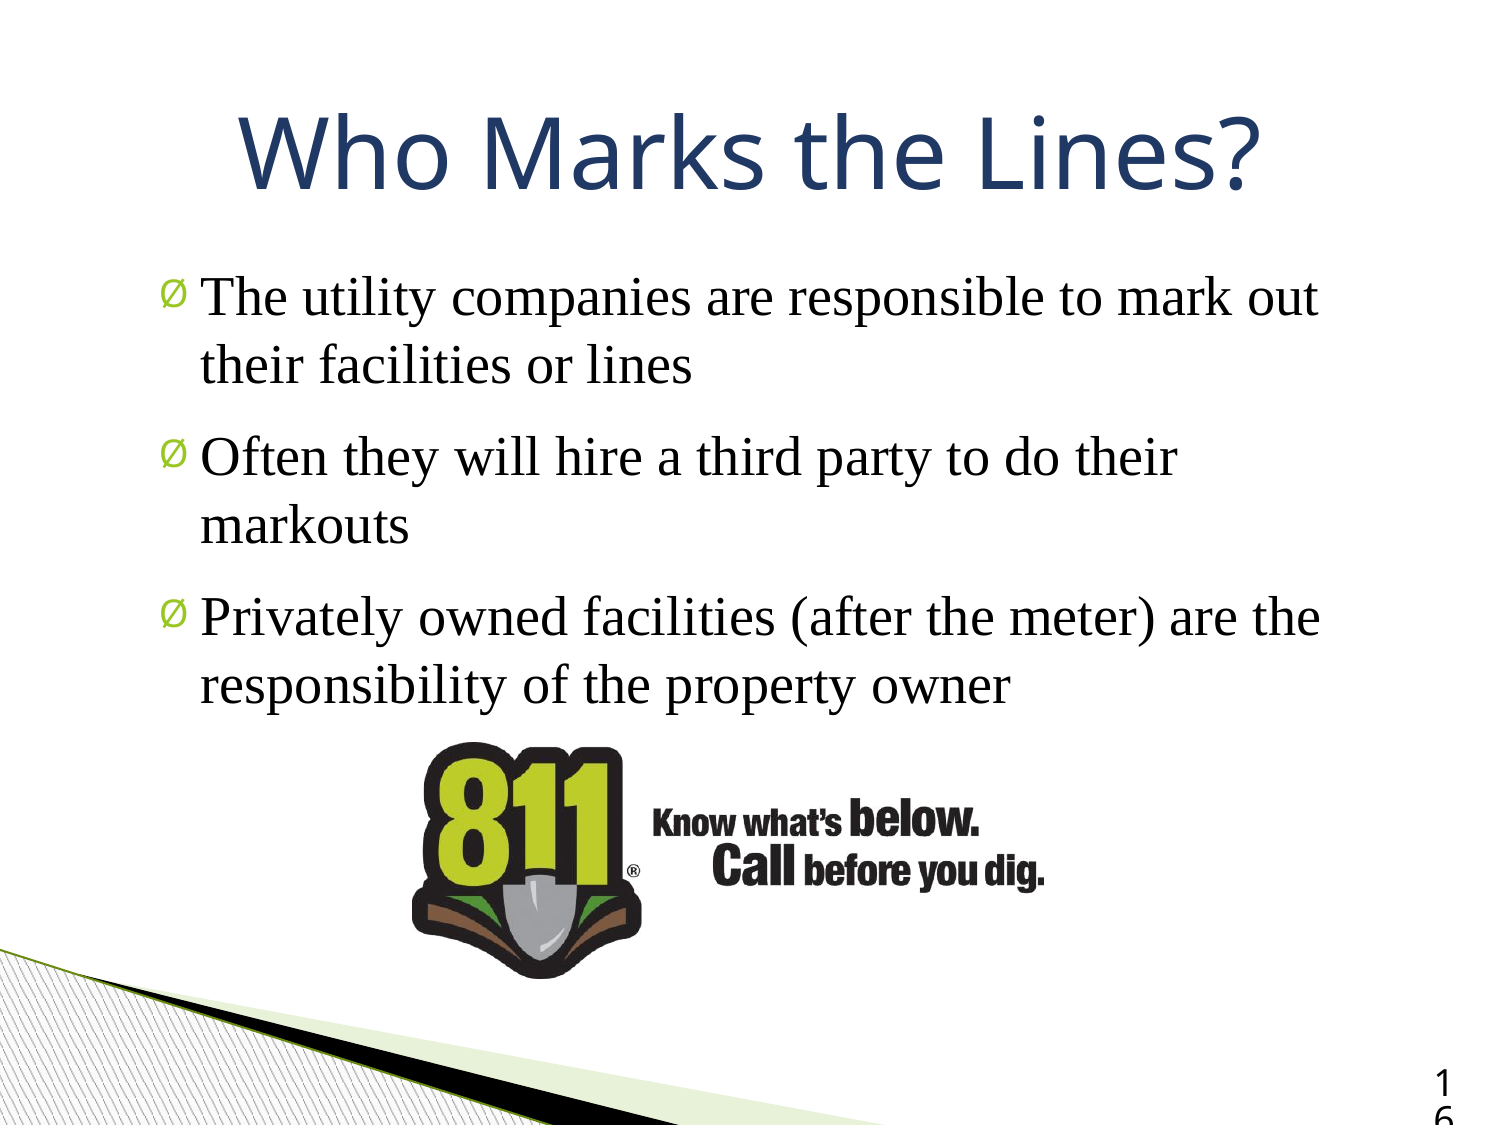

Who Marks the Lines?
# The utility companies are responsible to mark out their facilities or lines
Often they will hire a third party to do their markouts
Privately owned facilities (after the meter) are the responsibility of the property owner